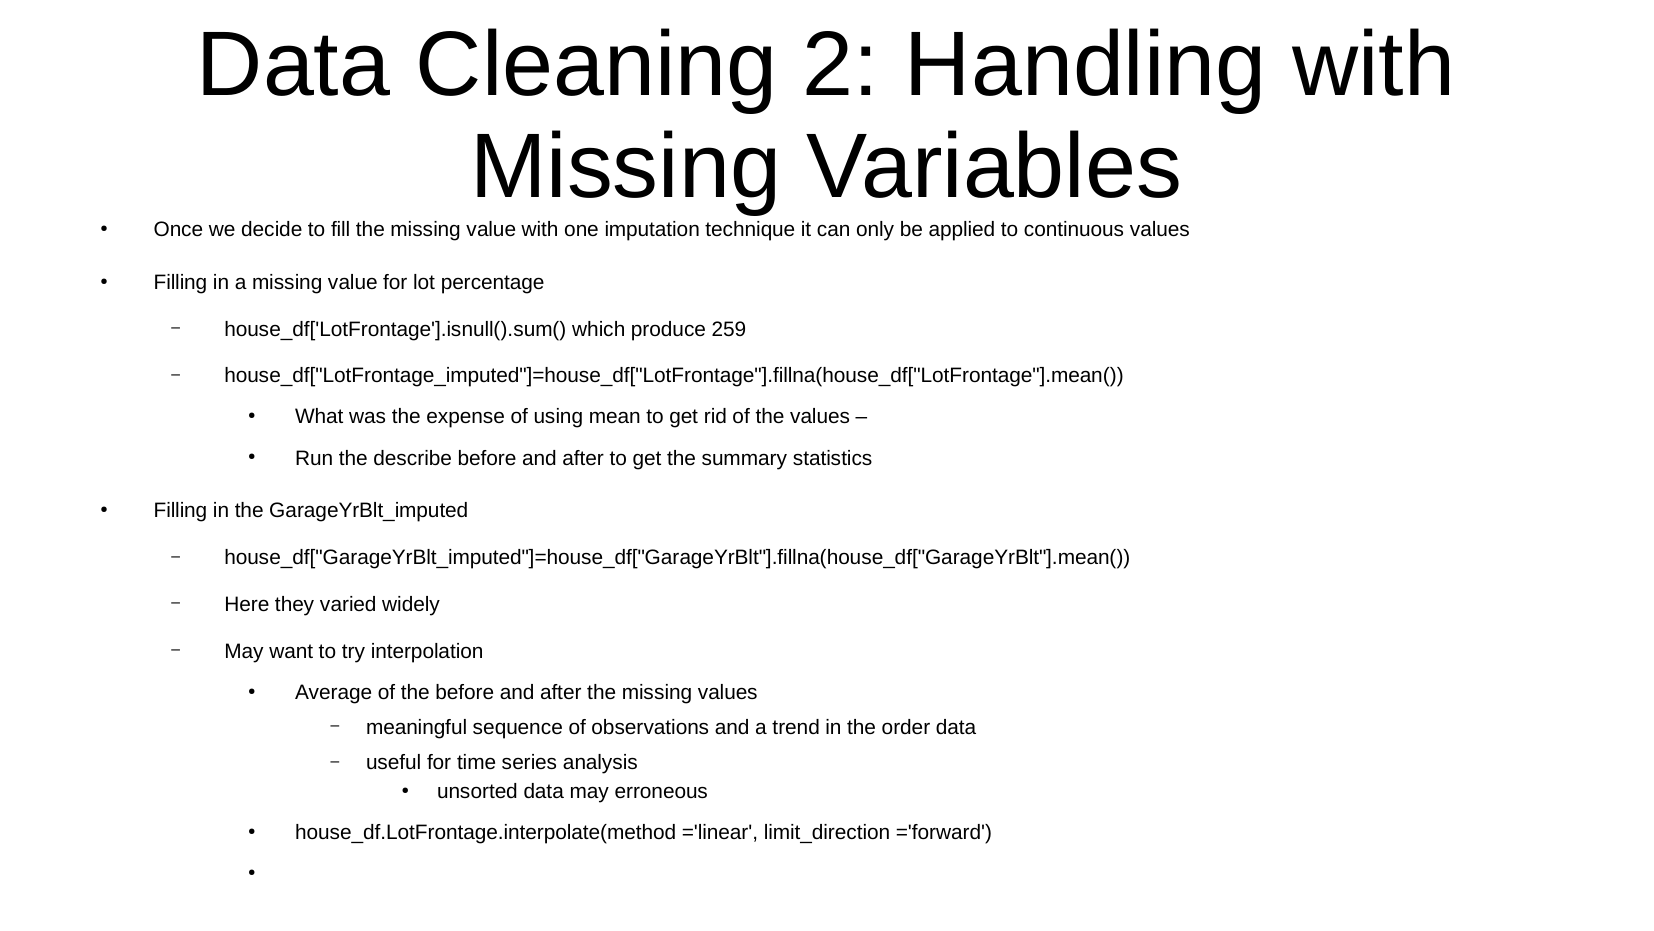

# Data Cleaning 2: Handling with Missing Variables
Once we decide to fill the missing value with one imputation technique it can only be applied to continuous values
Filling in a missing value for lot percentage
house_df['LotFrontage'].isnull().sum() which produce 259
house_df["LotFrontage_imputed"]=house_df["LotFrontage"].fillna(house_df["LotFrontage"].mean())
What was the expense of using mean to get rid of the values –
Run the describe before and after to get the summary statistics
Filling in the GarageYrBlt_imputed
house_df["GarageYrBlt_imputed"]=house_df["GarageYrBlt"].fillna(house_df["GarageYrBlt"].mean())
Here they varied widely
May want to try interpolation
Average of the before and after the missing values
meaningful sequence of observations and a trend in the order data
useful for time series analysis
unsorted data may erroneous
house_df.LotFrontage.interpolate(method ='linear', limit_direction ='forward')